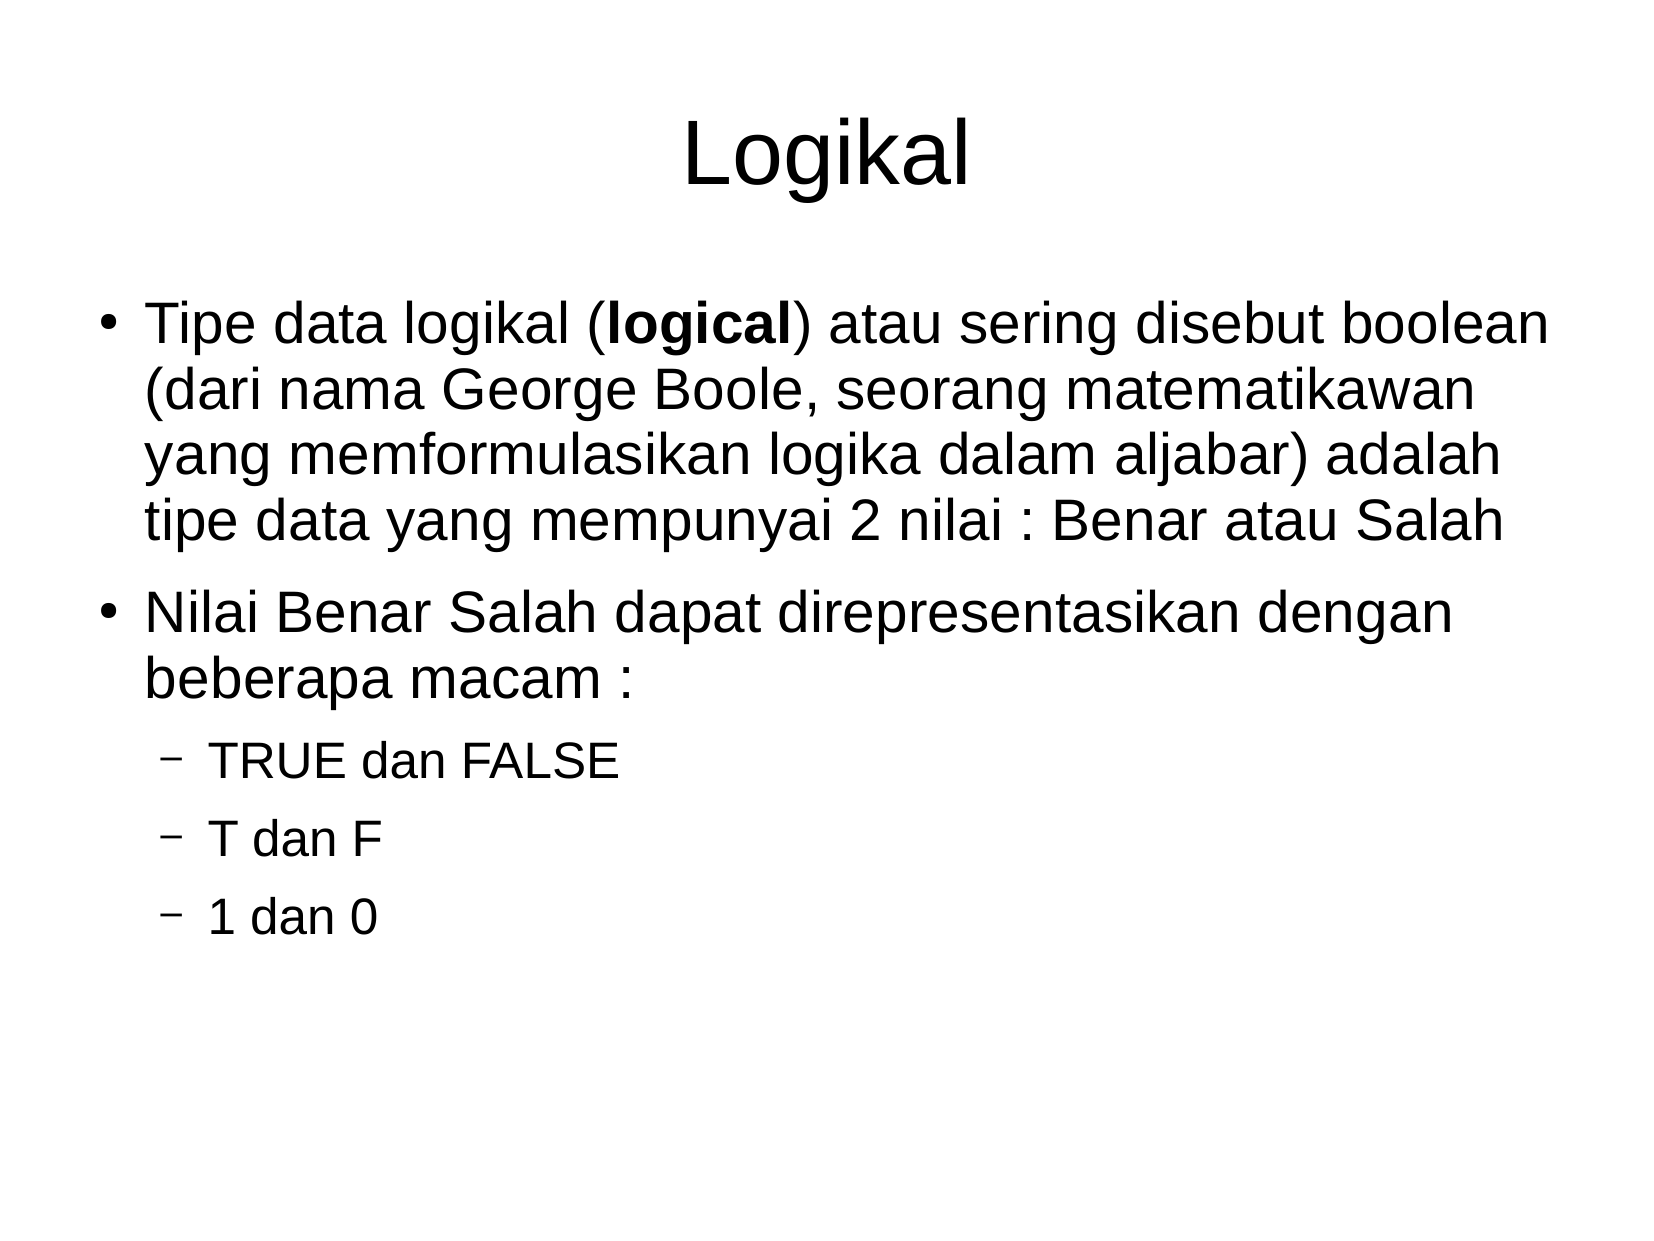

# Logikal
Tipe data logikal (logical) atau sering disebut boolean (dari nama George Boole, seorang matematikawan yang memformulasikan logika dalam aljabar) adalah tipe data yang mempunyai 2 nilai : Benar atau Salah
Nilai Benar Salah dapat direpresentasikan dengan beberapa macam :
TRUE dan FALSE
T dan F
1 dan 0